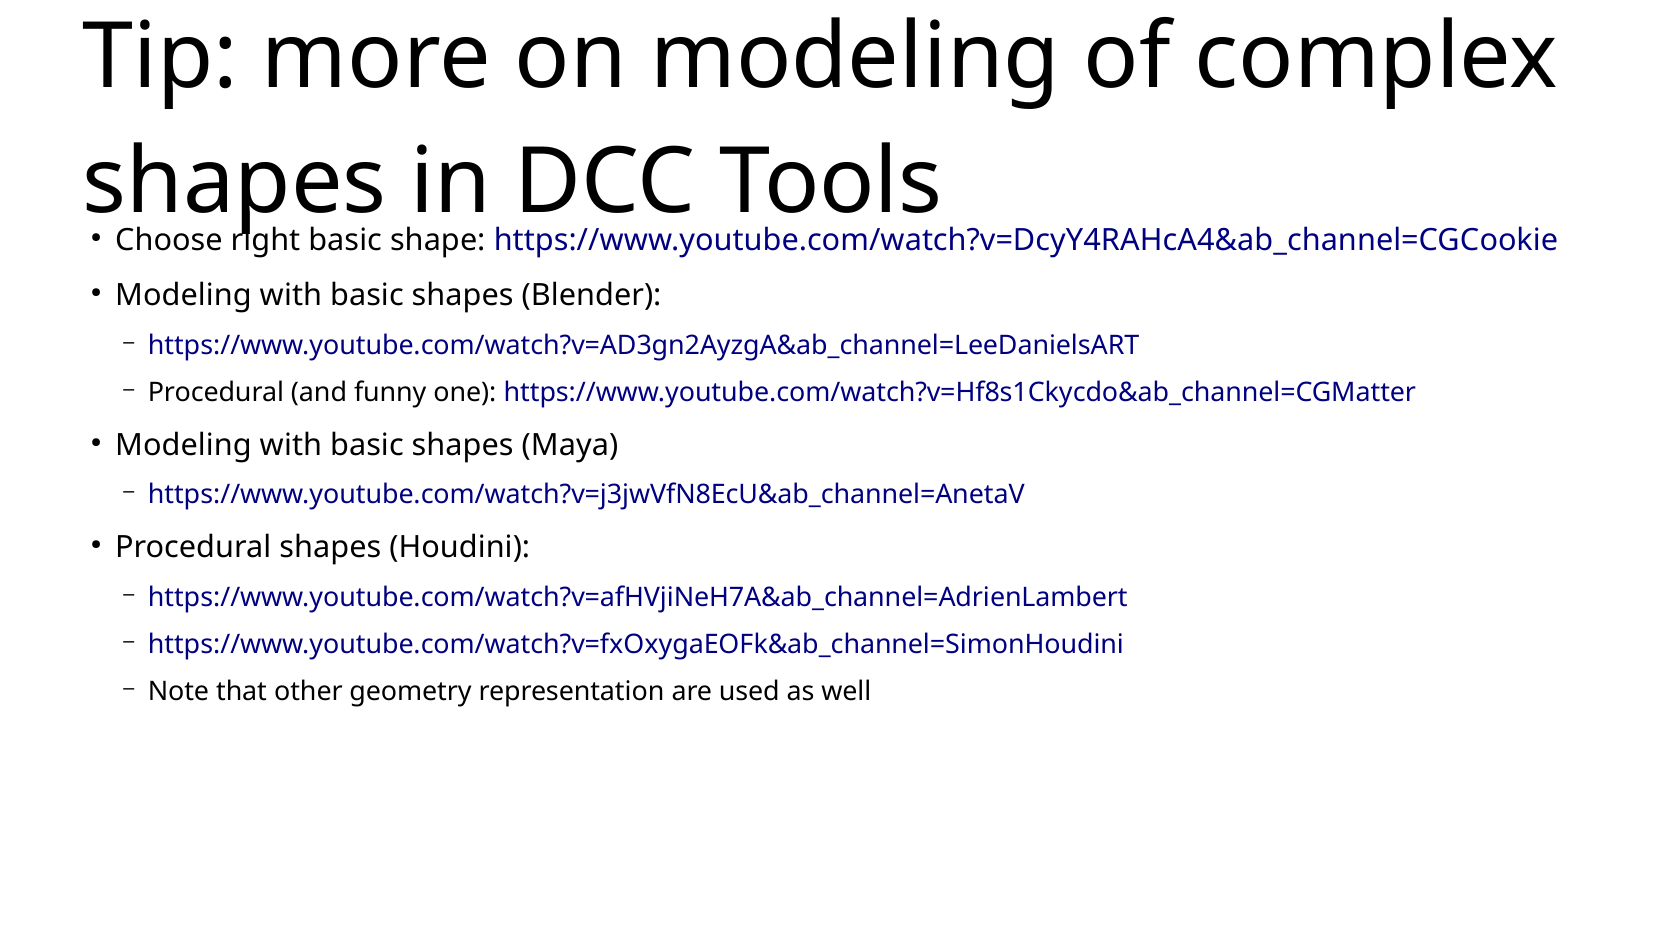

# Tip: more on modeling of complex shapes in DCC Tools
Choose right basic shape: https://www.youtube.com/watch?v=DcyY4RAHcA4&ab_channel=CGCookie
Modeling with basic shapes (Blender):
https://www.youtube.com/watch?v=AD3gn2AyzgA&ab_channel=LeeDanielsART
Procedural (and funny one): https://www.youtube.com/watch?v=Hf8s1Ckycdo&ab_channel=CGMatter
Modeling with basic shapes (Maya)
https://www.youtube.com/watch?v=j3jwVfN8EcU&ab_channel=AnetaV
Procedural shapes (Houdini):
https://www.youtube.com/watch?v=afHVjiNeH7A&ab_channel=AdrienLambert
https://www.youtube.com/watch?v=fxOxygaEOFk&ab_channel=SimonHoudini
Note that other geometry representation are used as well